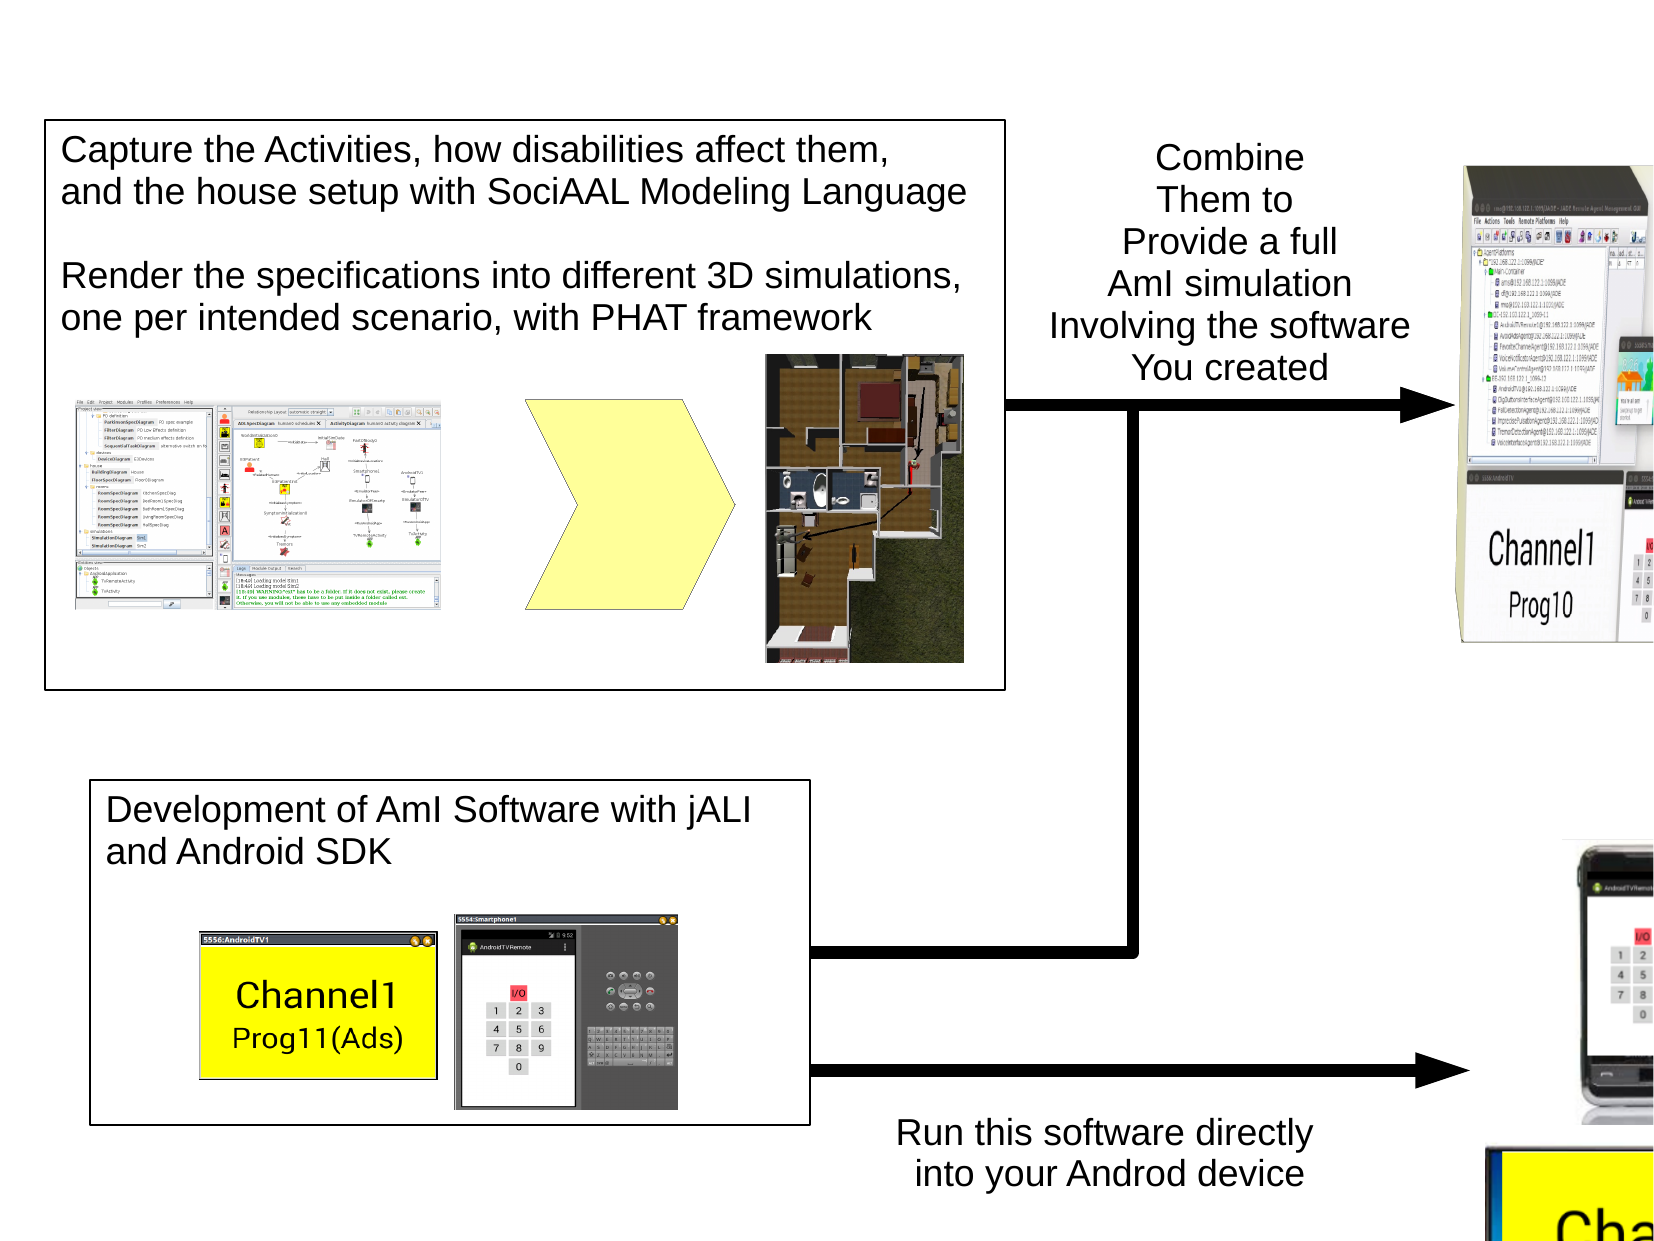

Capture the Activities, how disabilities affect them,
and the house setup with SociAAL Modeling Language
Render the specifications into different 3D simulations,
one per intended scenario, with PHAT framework
Combine
Them to
Provide a full
AmI simulation
Involving the software
You created
Development of AmI Software with jALI
and Android SDK
Run this software directly
into your Androd device